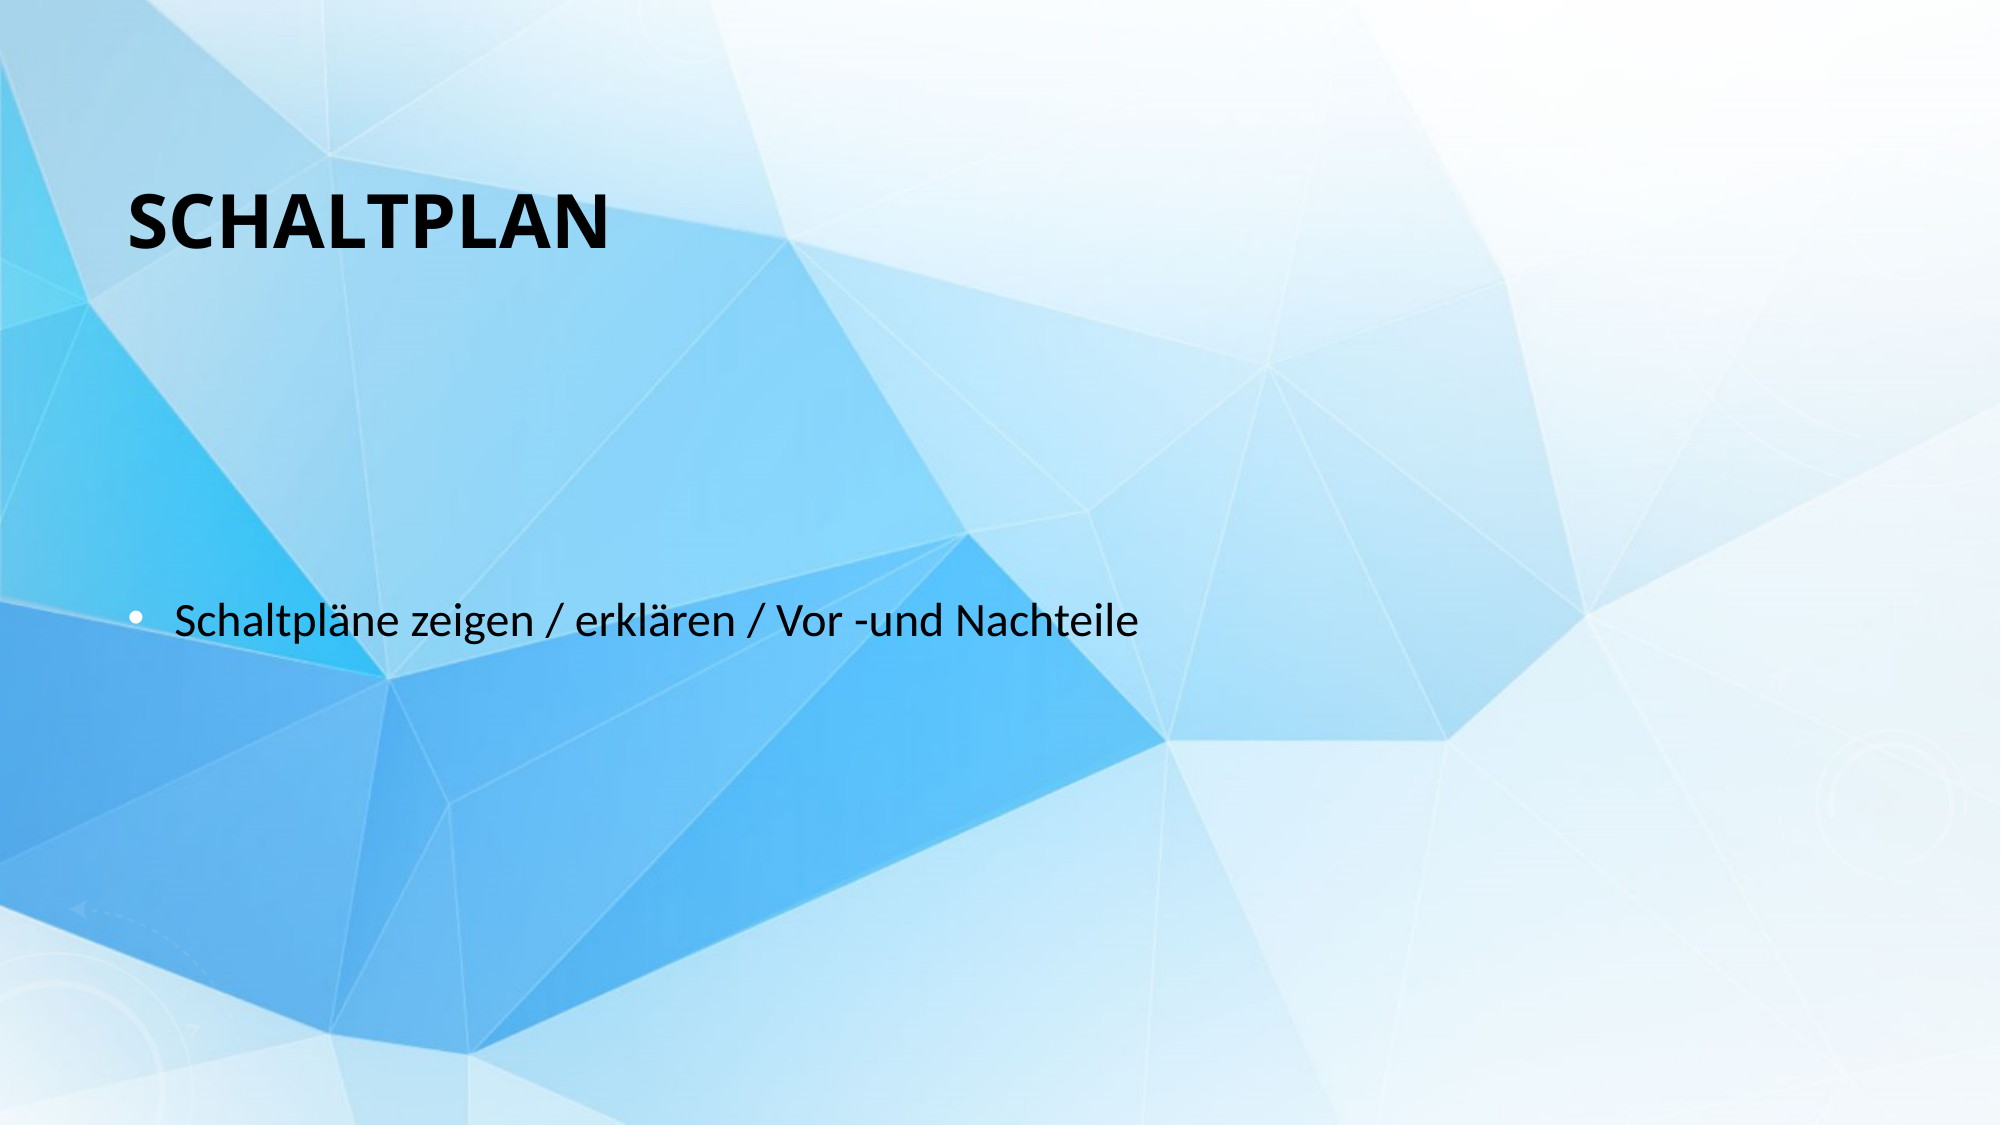

# Schaltplan
Schaltpläne zeigen / erklären / Vor -und Nachteile